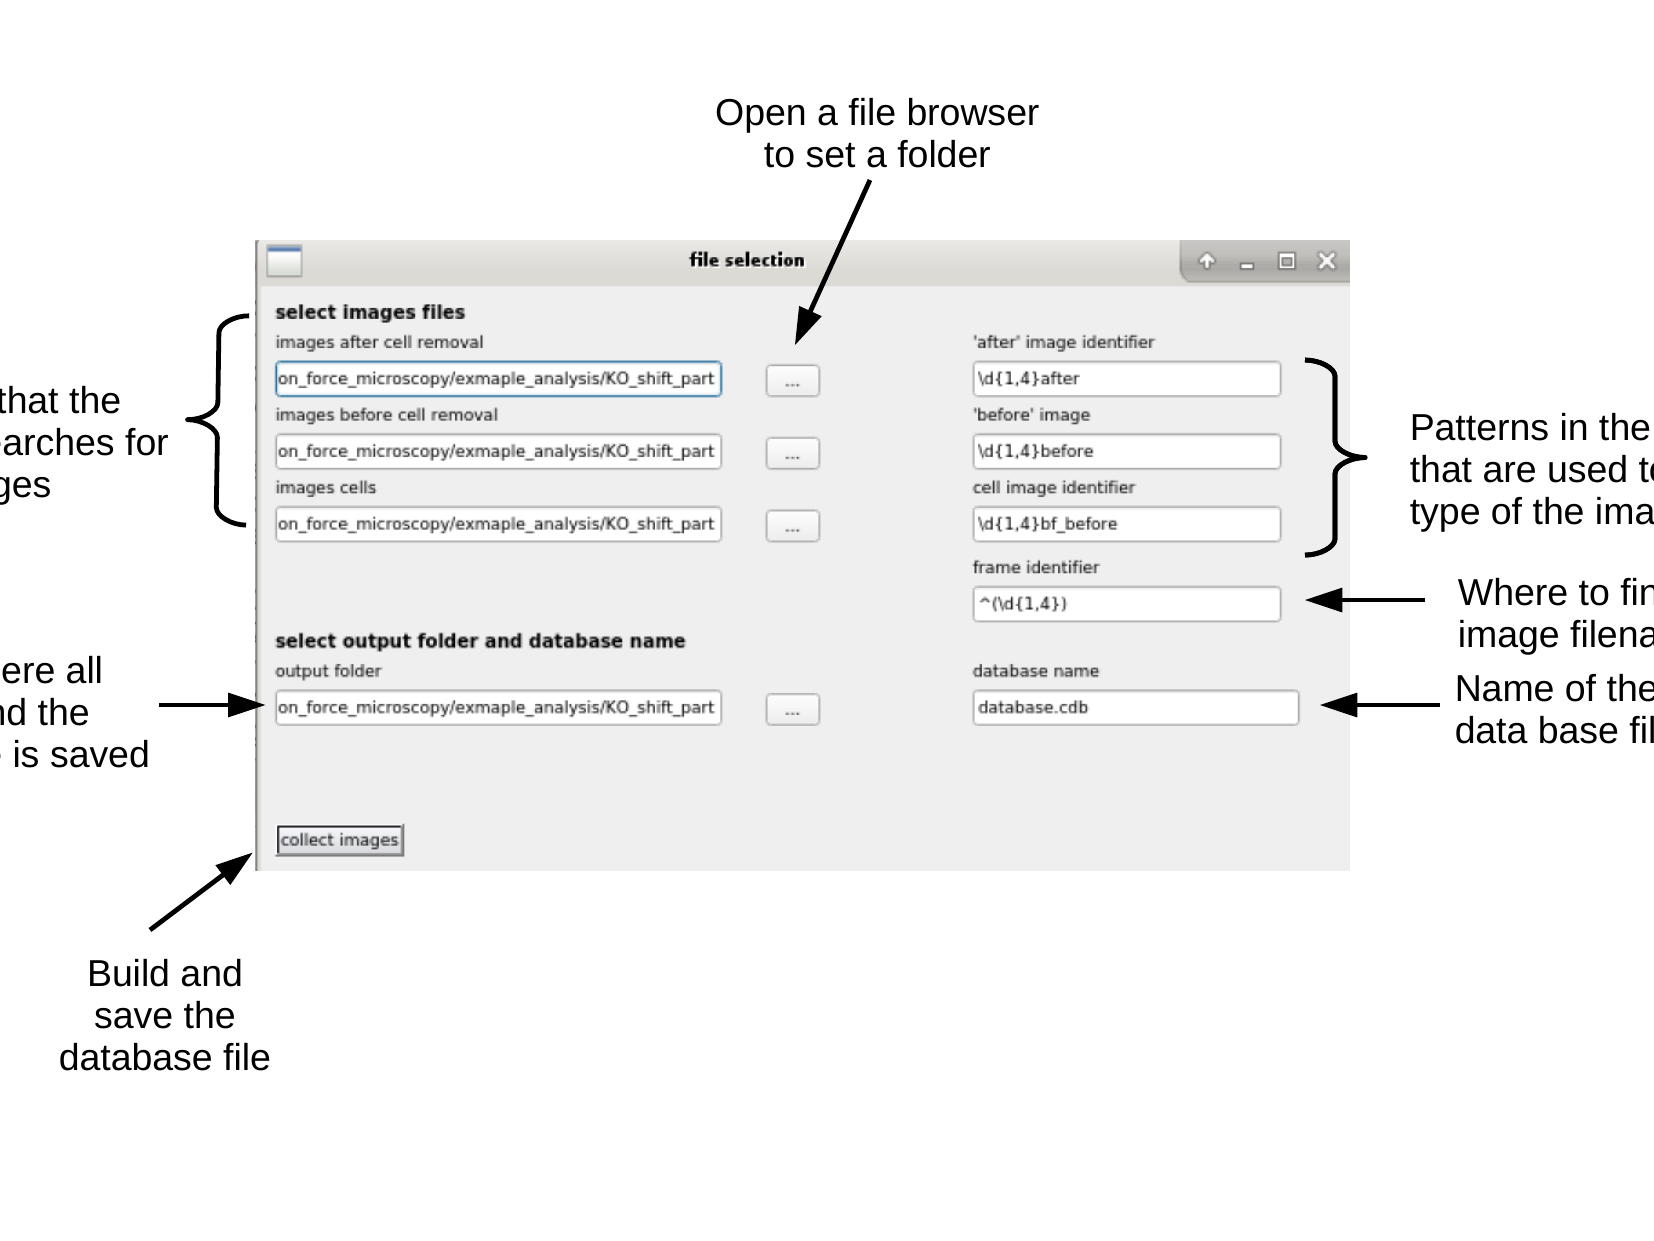

Open a file browser to set a folder
Folders that the program searches for images
Patterns in the image filename that are used to identify the type of the image
Where to find the frame in the image filename
Folder where all output and the database file is saved
Name of the data base file
Build and save the database file